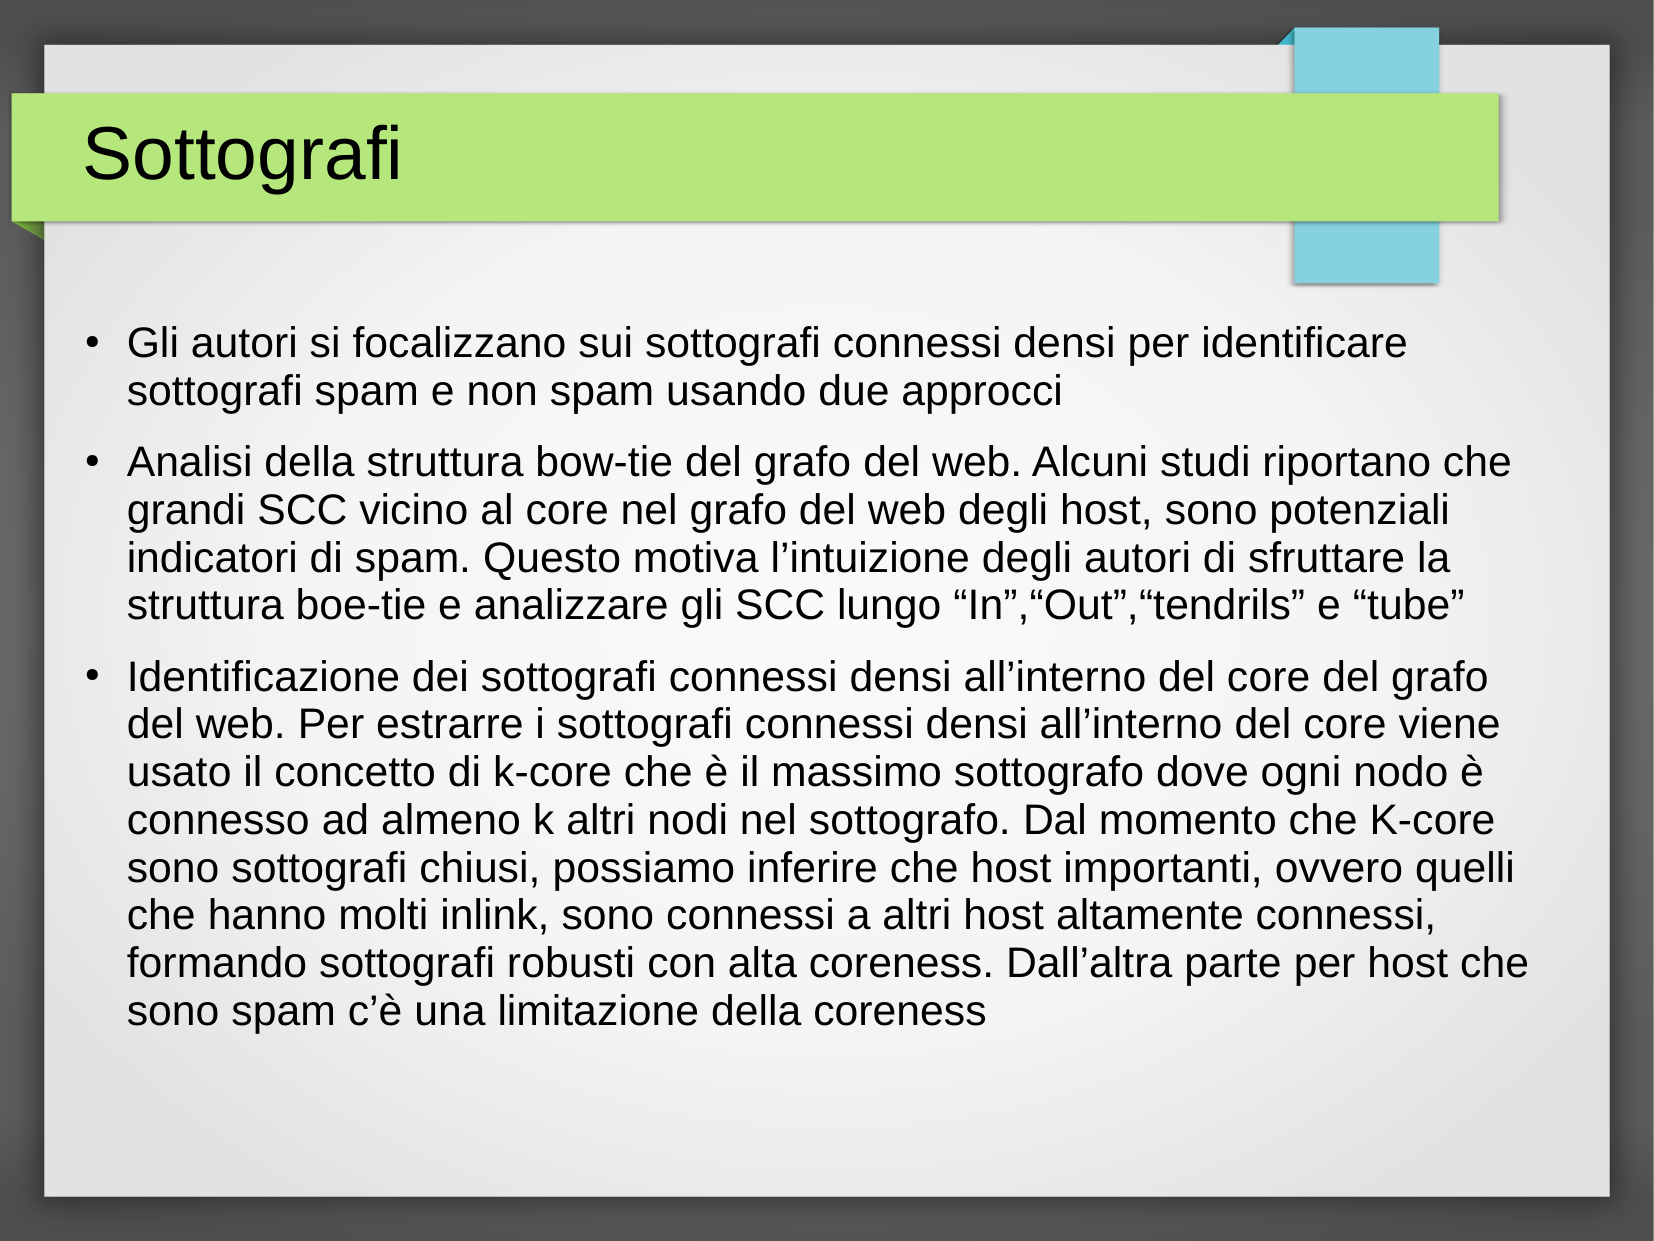

# Sottografi
Gli autori si focalizzano sui sottografi connessi densi per identificare sottografi spam e non spam usando due approcci
Analisi della struttura bow-tie del grafo del web. Alcuni studi riportano che grandi SCC vicino al core nel grafo del web degli host, sono potenziali indicatori di spam. Questo motiva l’intuizione degli autori di sfruttare la struttura boe-tie e analizzare gli SCC lungo “In”,“Out”,“tendrils” e “tube”
Identificazione dei sottografi connessi densi all’interno del core del grafo del web. Per estrarre i sottografi connessi densi all’interno del core viene usato il concetto di k-core che è il massimo sottografo dove ogni nodo è connesso ad almeno k altri nodi nel sottografo. Dal momento che K-core sono sottografi chiusi, possiamo inferire che host importanti, ovvero quelli che hanno molti inlink, sono connessi a altri host altamente connessi, formando sottografi robusti con alta coreness. Dall’altra parte per host che sono spam c’è una limitazione della coreness